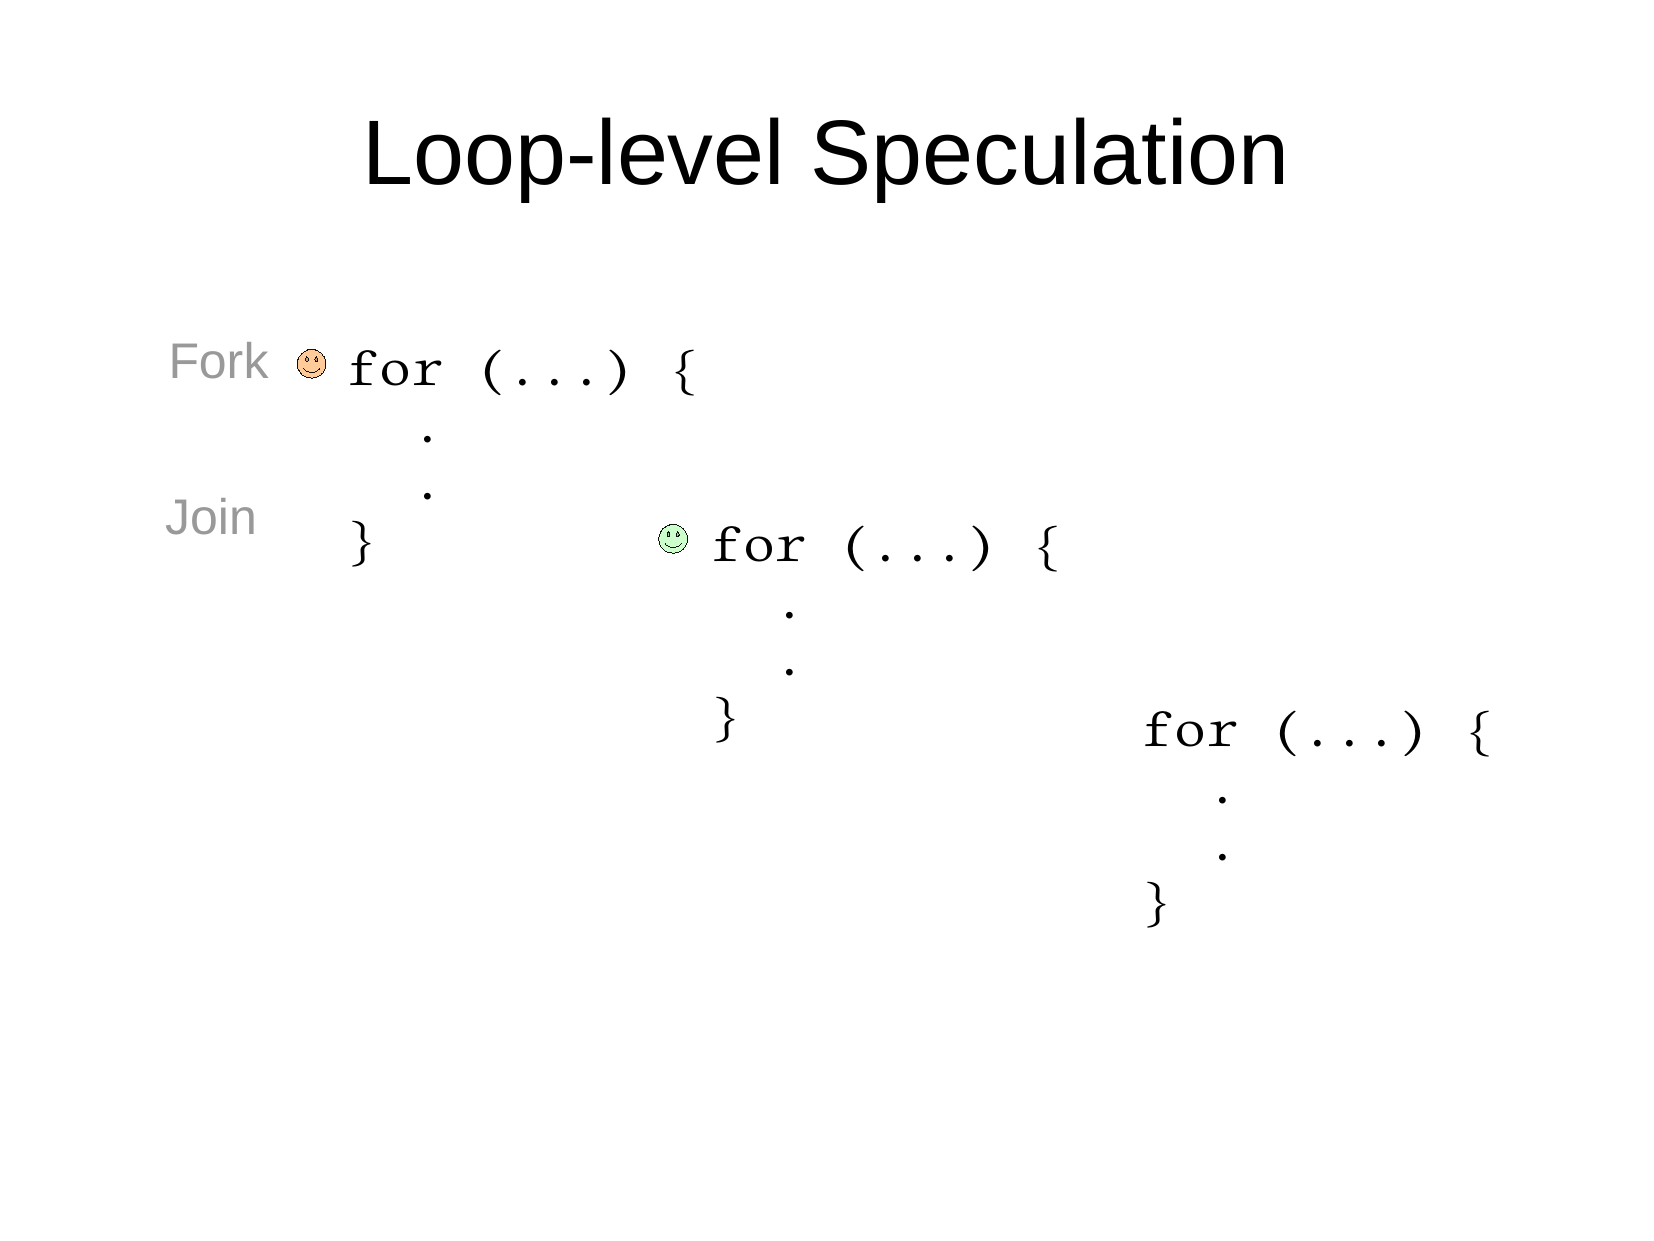

# Loop-level Speculation
Fork
for (...) {
 .
 .
}
Join
for (...) {
 .
 .
}
for (...) {
 .
 .
}